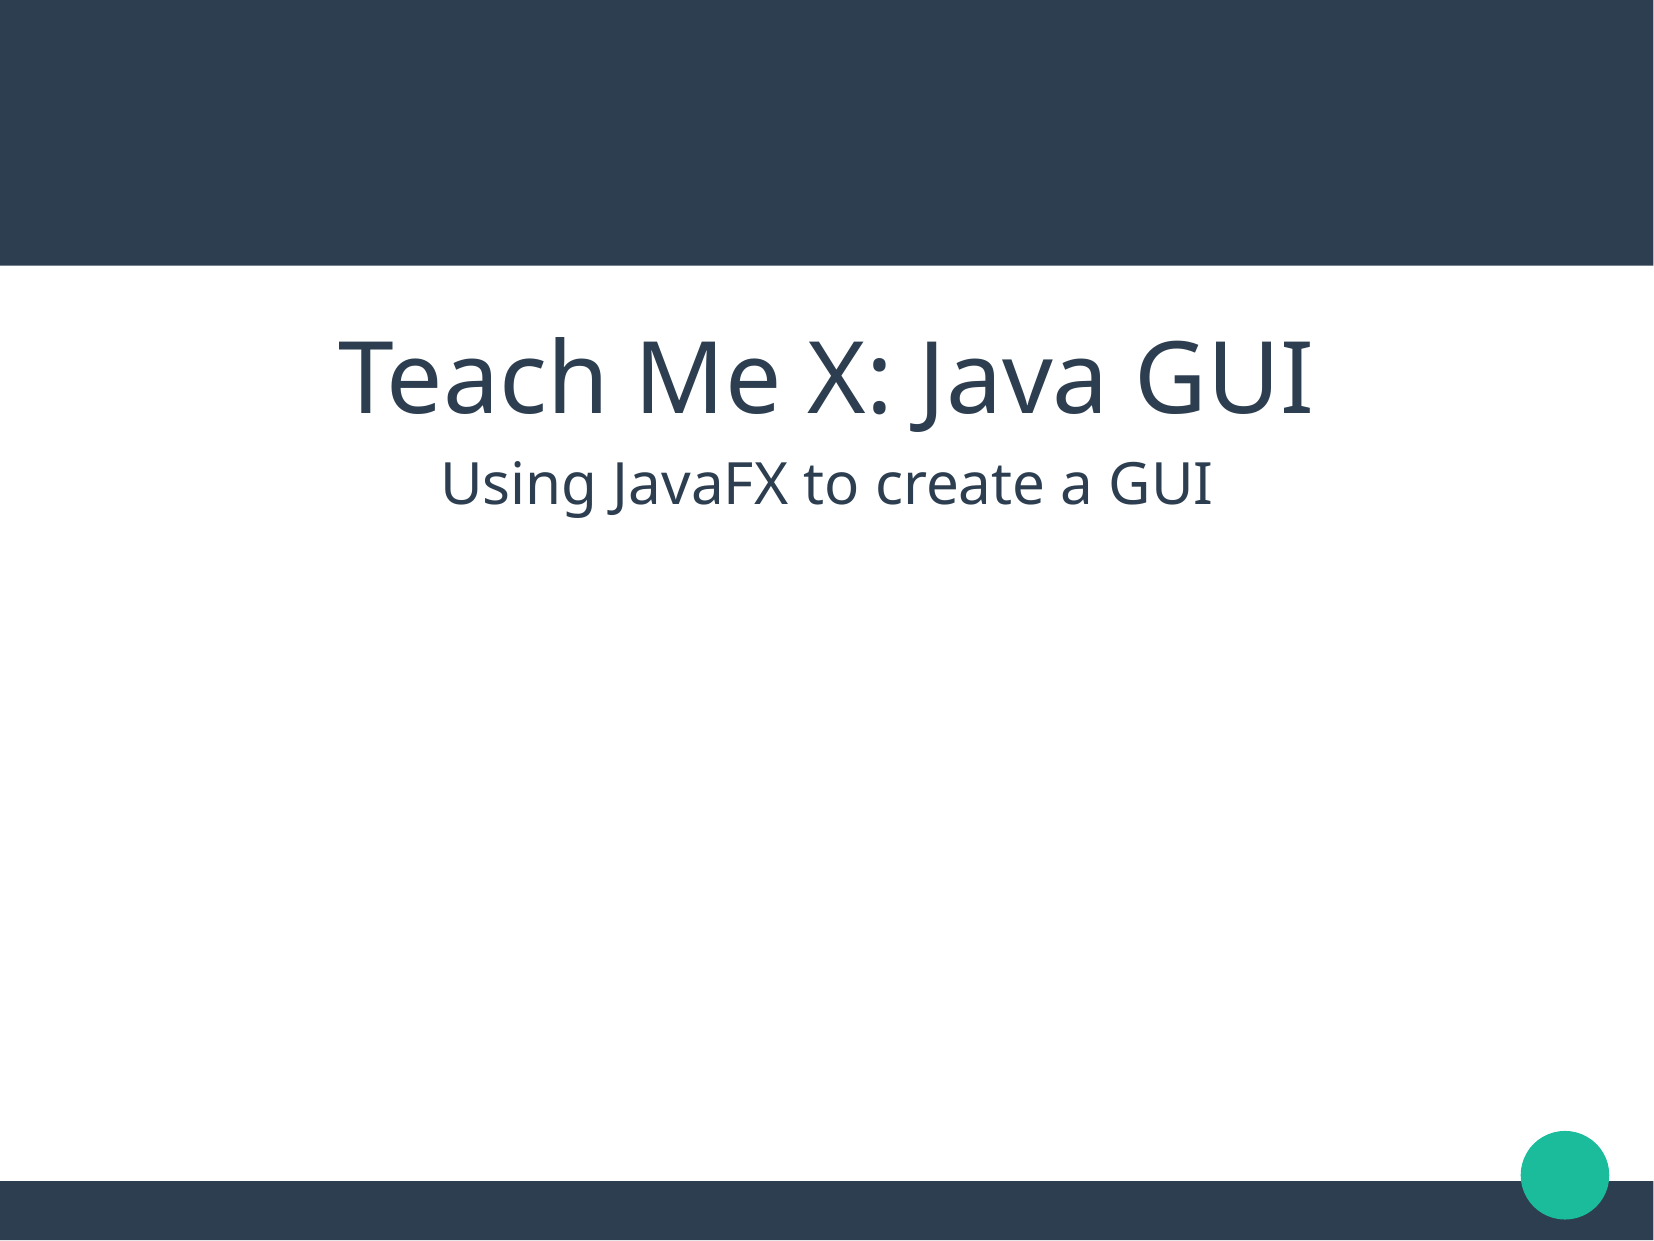

# Teach Me X: Java GUI
Using JavaFX to create a GUI